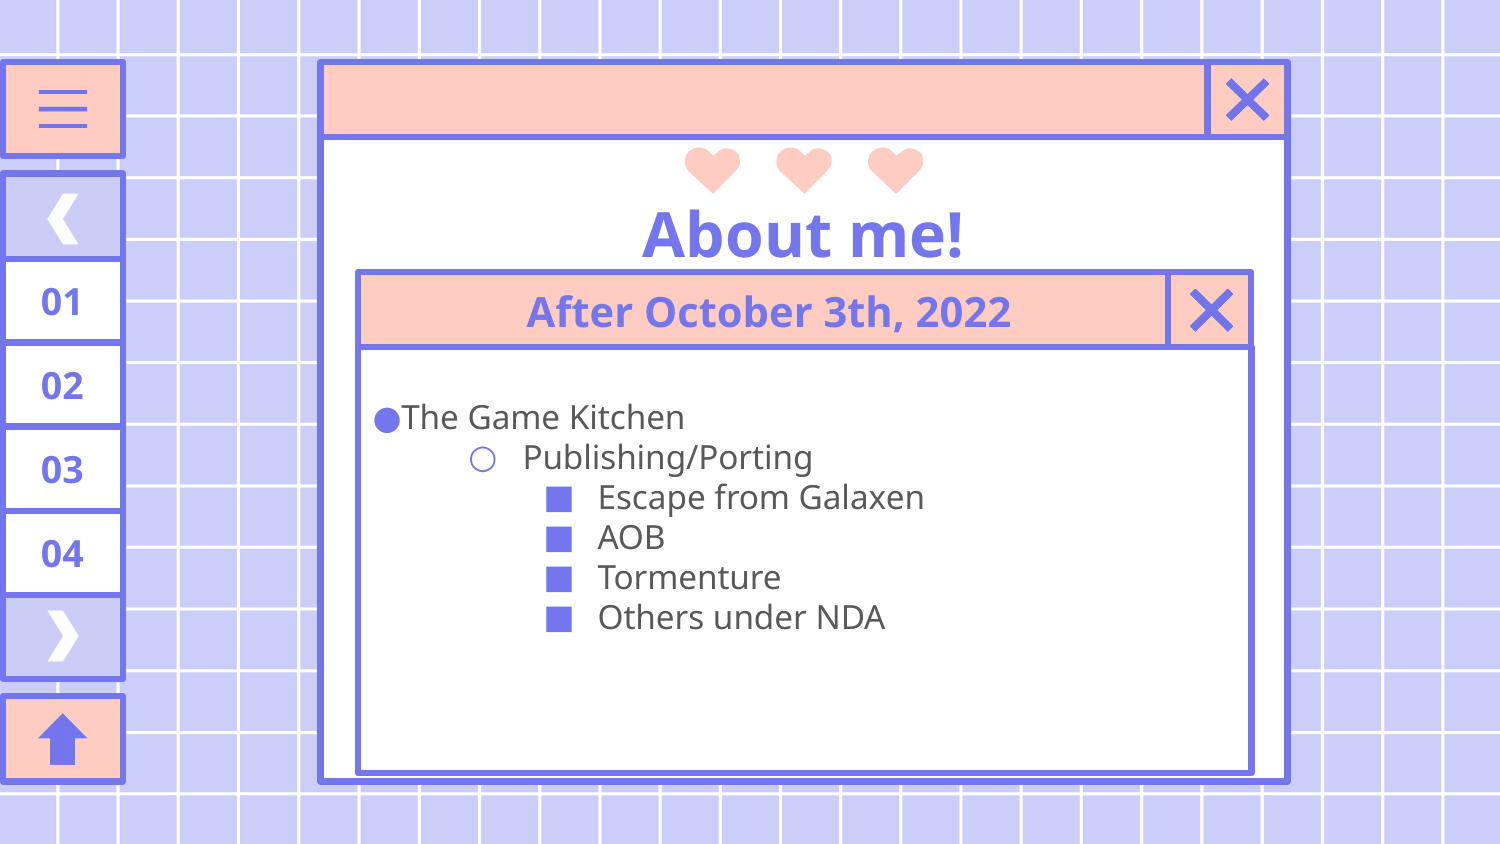

# About me!
After October 3th, 2022
01
02
The Game Kitchen
Publishing/Porting
Escape from Galaxen
AOB
Tormenture
Others under NDA
03
04